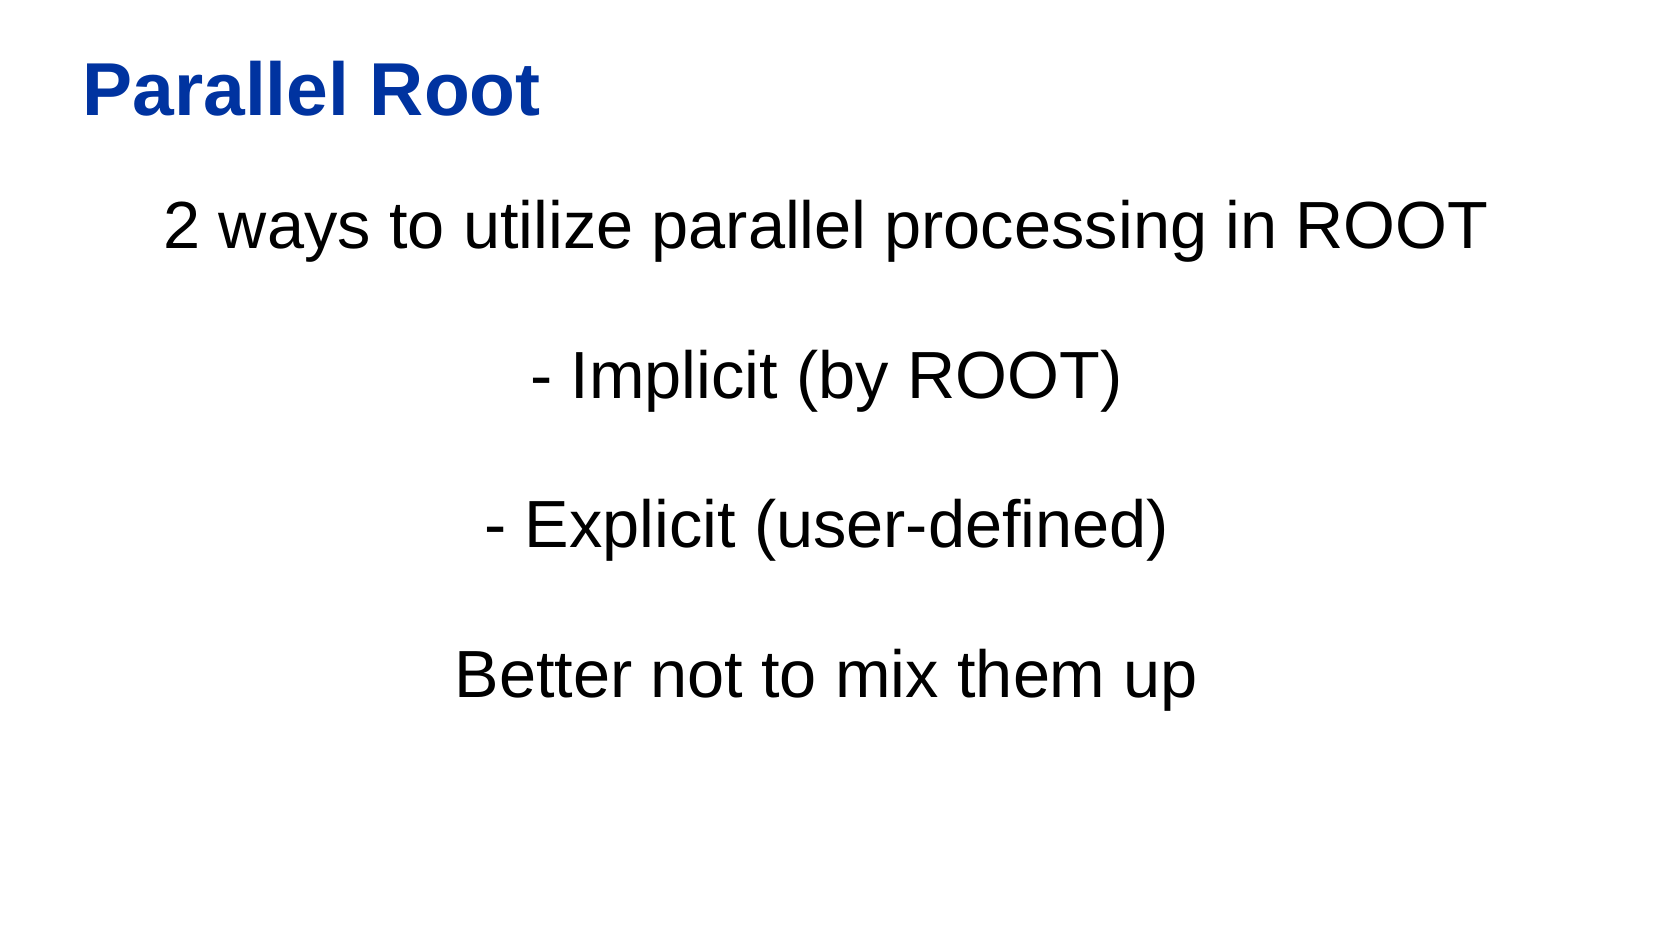

# Parallel Root
2 ways to utilize parallel processing in ROOT
- Implicit (by ROOT)
- Explicit (user-defined)
Better not to mix them up